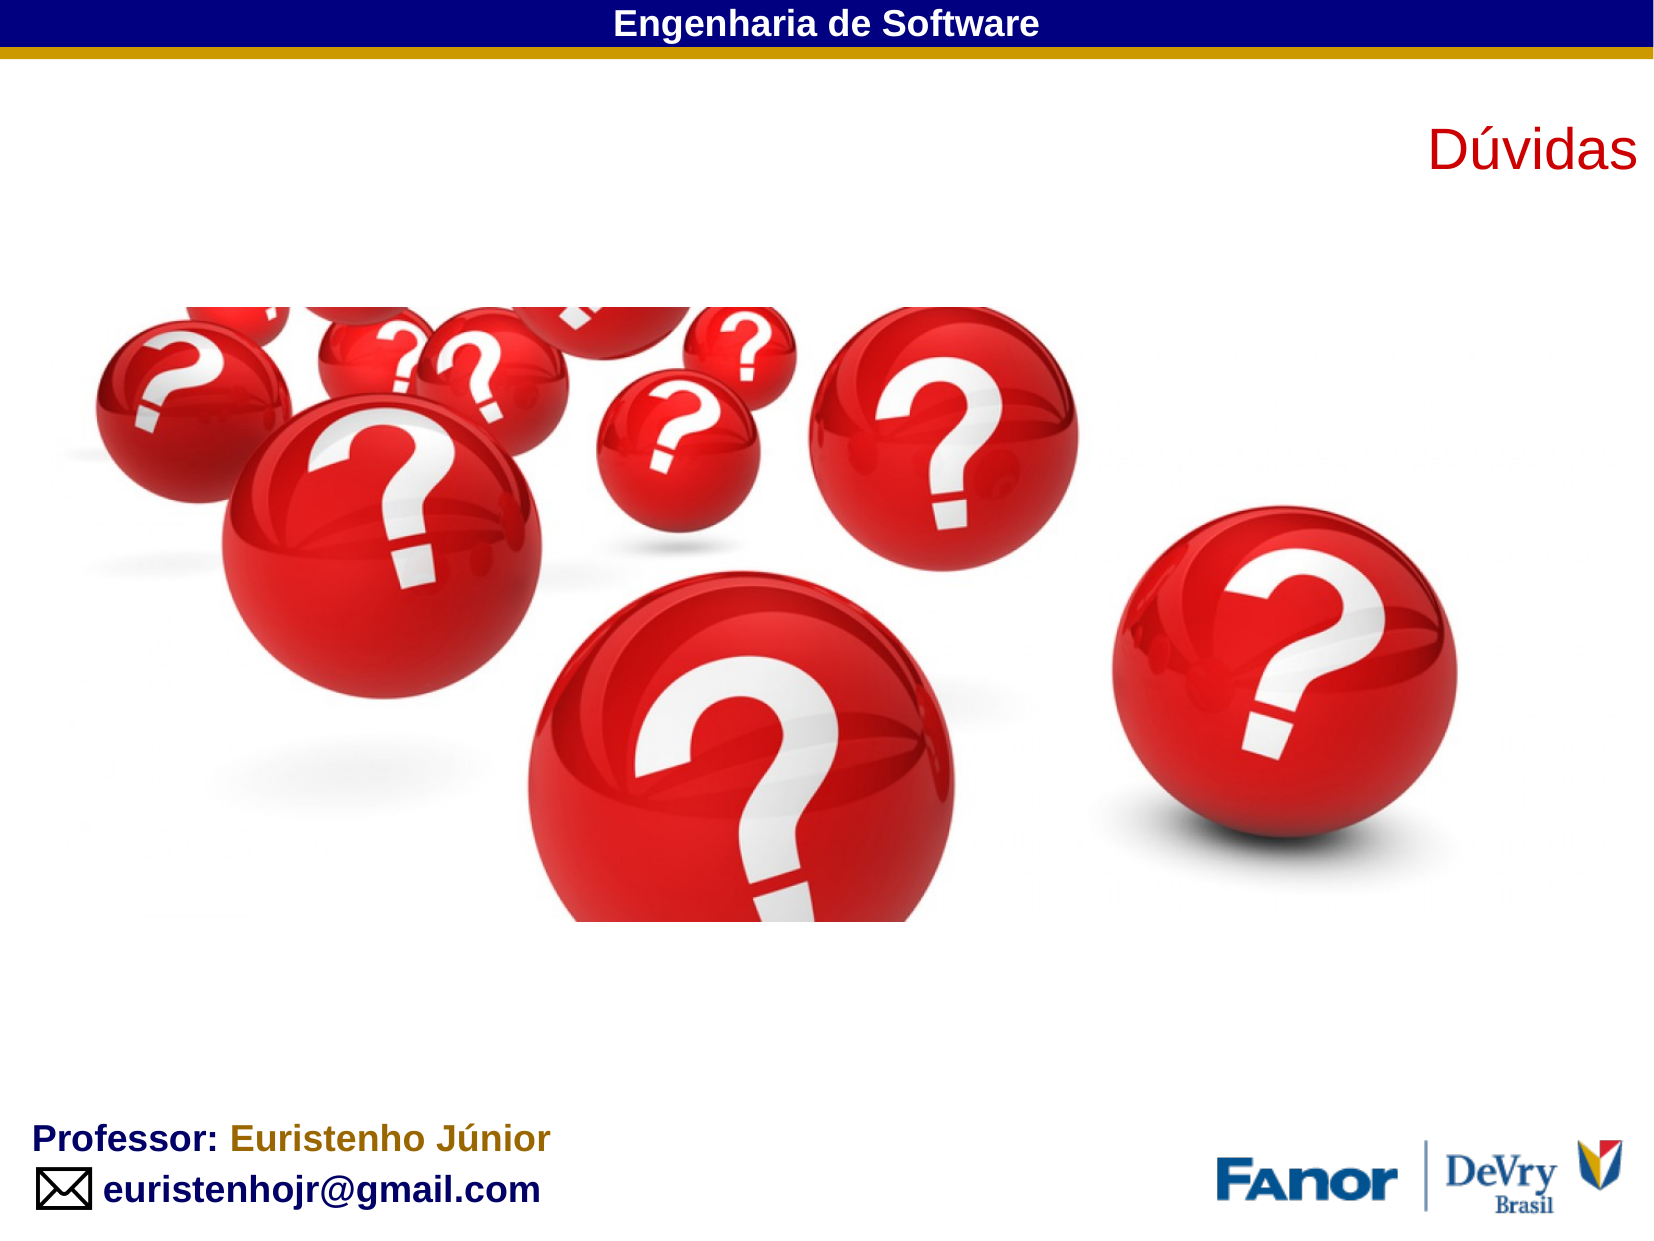

Engenharia de Software
Dúvidas
Professor: Euristenho Júnior
euristenhojr@gmail.com